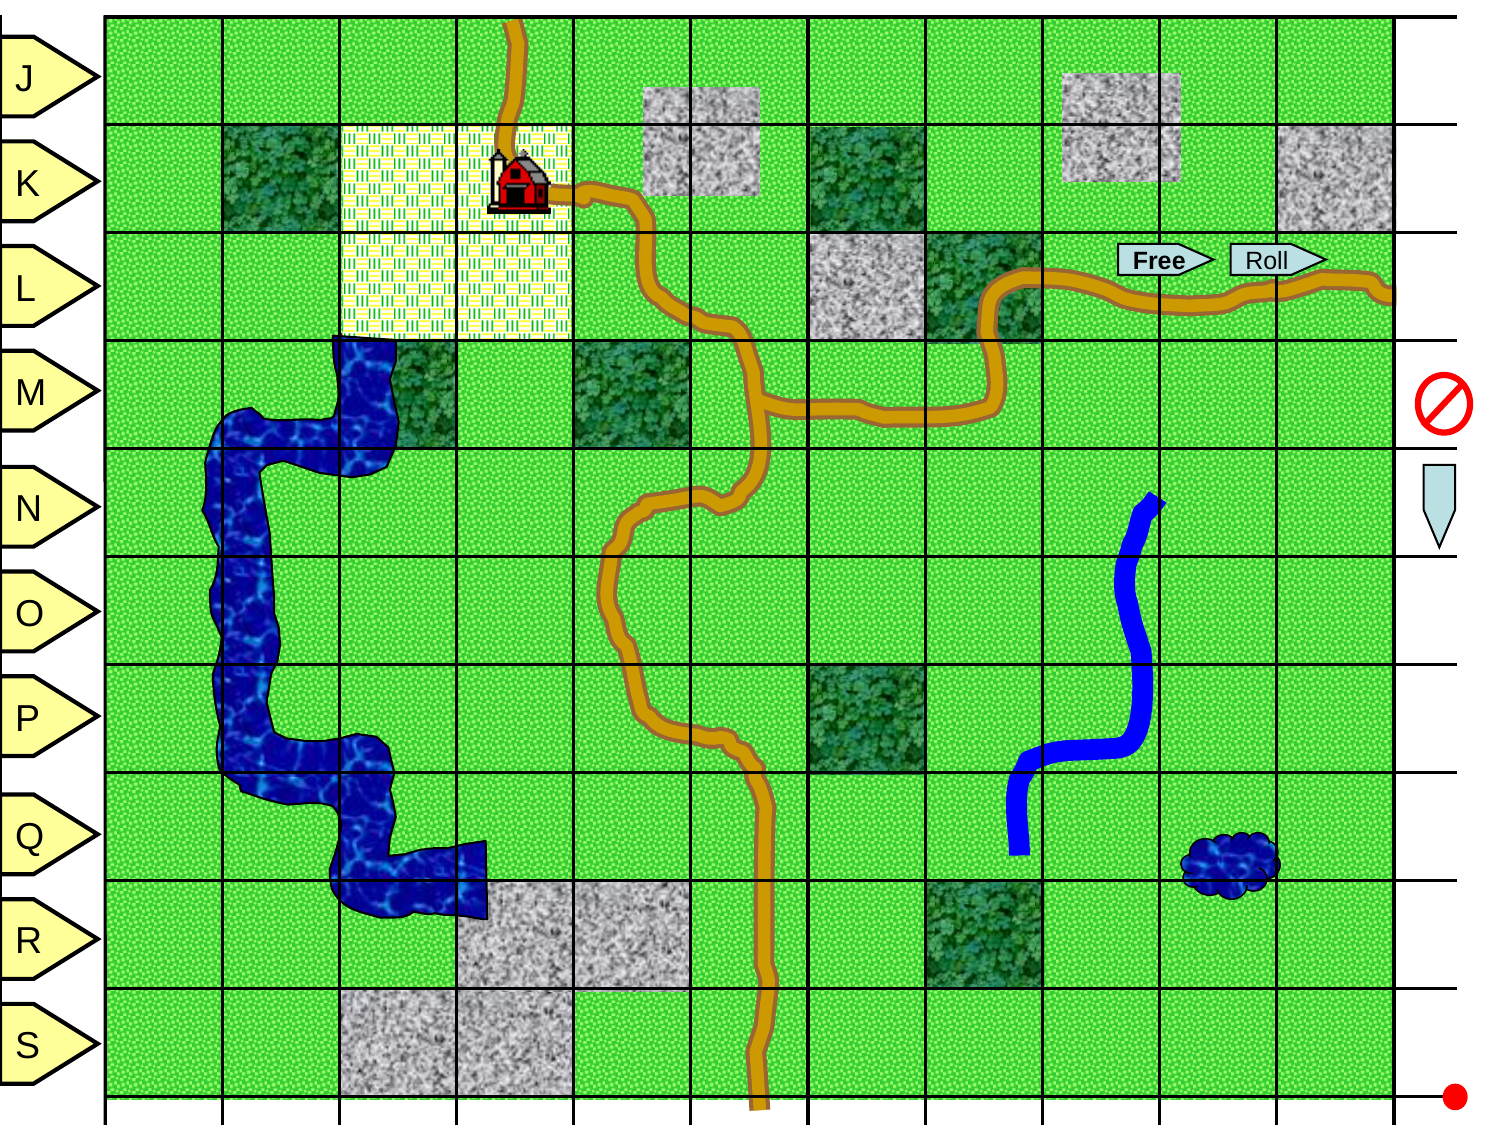

J
K
Free
Roll
L
M
N
O
P
Q
R
S